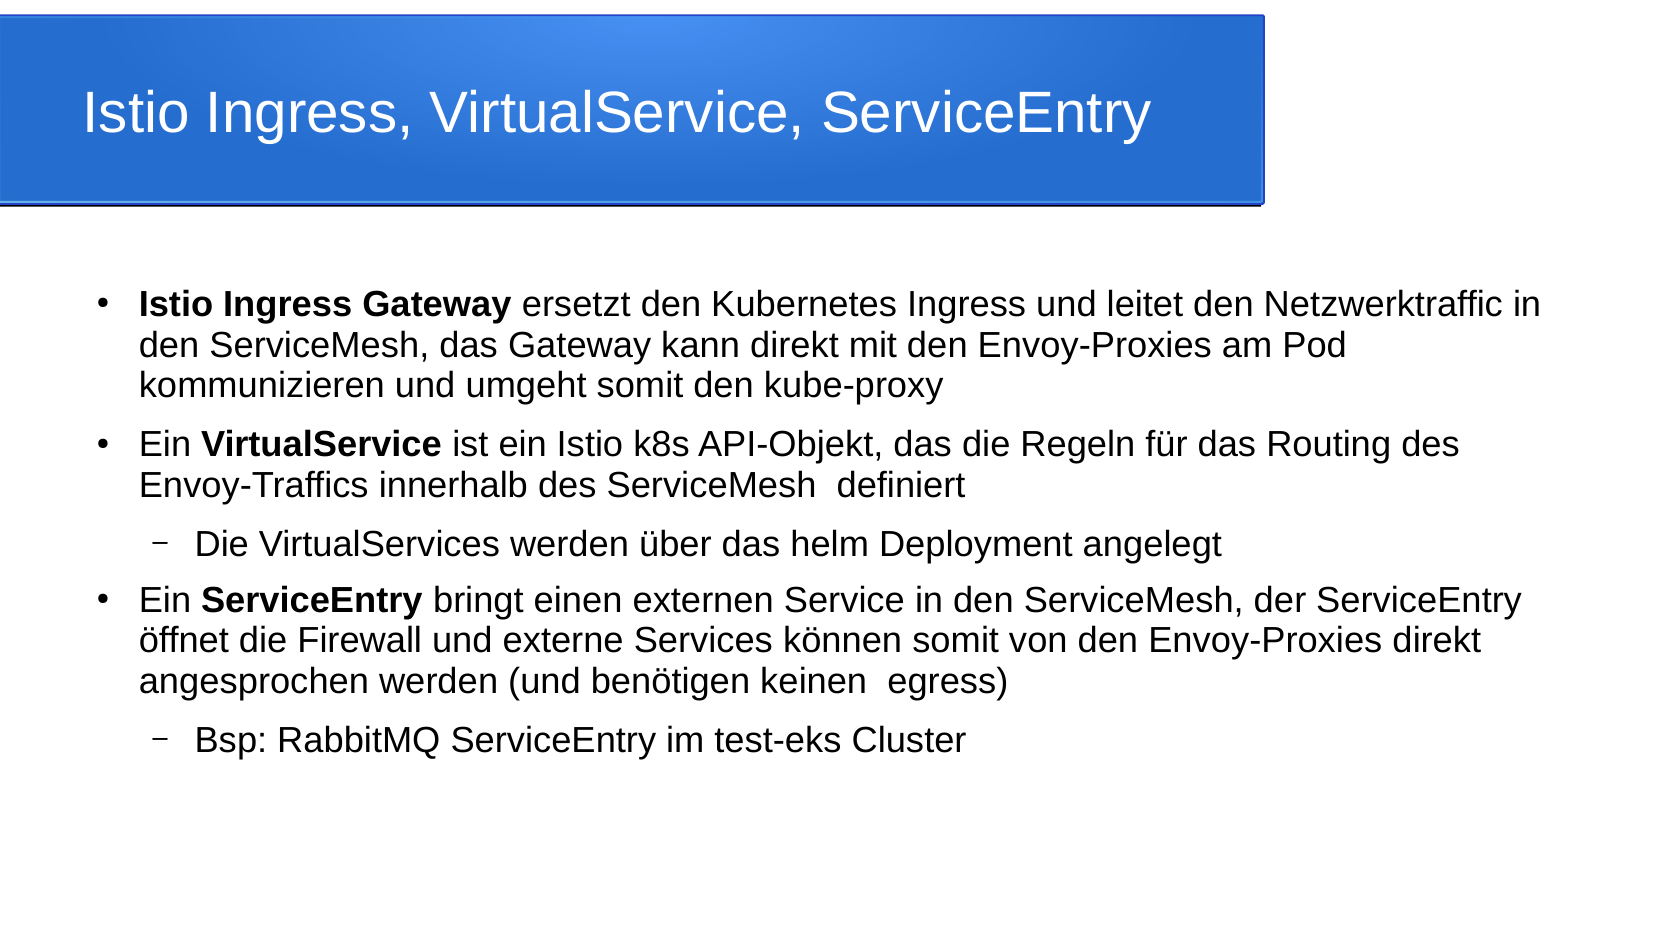

# Istio Ingress, VirtualService, ServiceEntry
Istio Ingress Gateway ersetzt den Kubernetes Ingress und leitet den Netzwerktraffic in den ServiceMesh, das Gateway kann direkt mit den Envoy-Proxies am Pod kommunizieren und umgeht somit den kube-proxy
Ein VirtualService ist ein Istio k8s API-Objekt, das die Regeln für das Routing des Envoy-Traffics innerhalb des ServiceMesh definiert
Die VirtualServices werden über das helm Deployment angelegt
Ein ServiceEntry bringt einen externen Service in den ServiceMesh, der ServiceEntry öffnet die Firewall und externe Services können somit von den Envoy-Proxies direkt angesprochen werden (und benötigen keinen egress)
Bsp: RabbitMQ ServiceEntry im test-eks Cluster